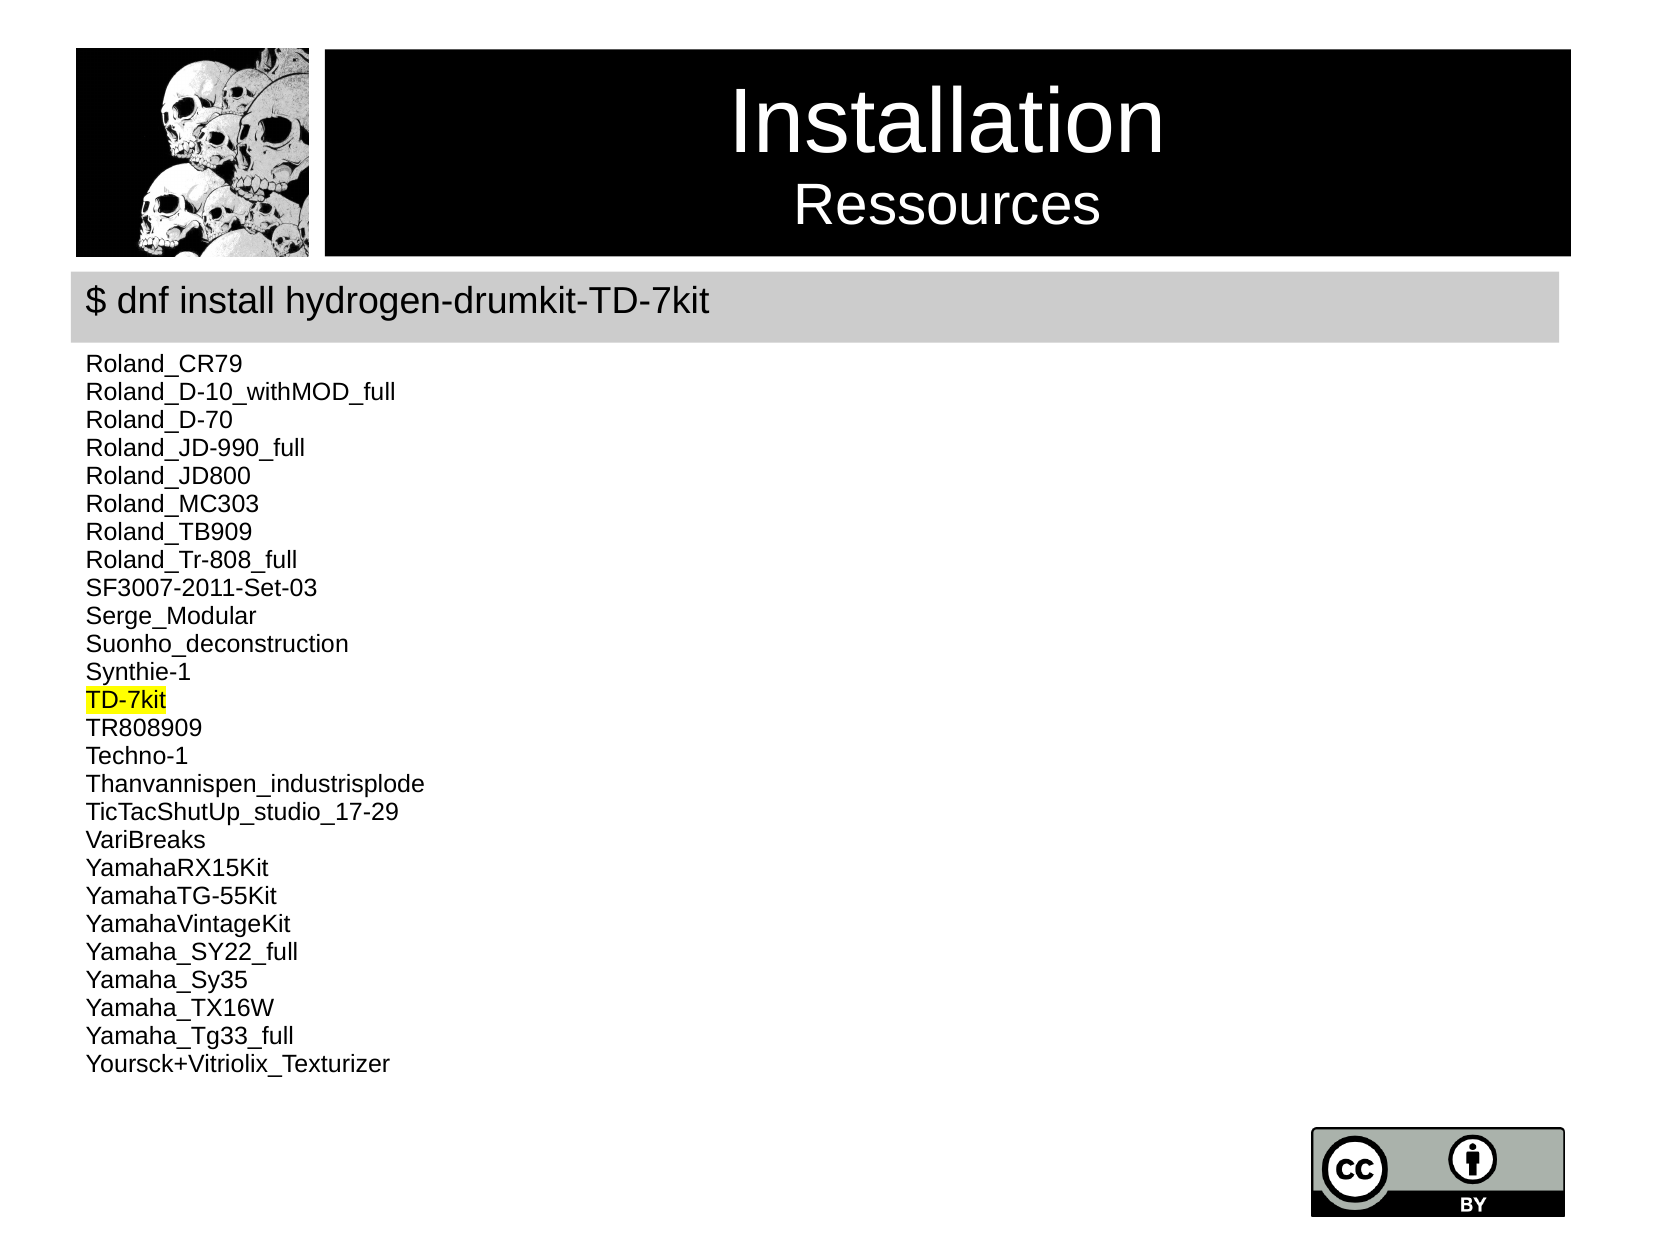

# Installation Ressources
$ dnf install hydrogen-drumkit-TD-7kit
Roland_CR79
Roland_D-10_withMOD_full
Roland_D-70
Roland_JD-990_full
Roland_JD800
Roland_MC303
Roland_TB909
Roland_Tr-808_full
SF3007-2011-Set-03
Serge_Modular
Suonho_deconstruction
Synthie-1
TD-7kit
TR808909
Techno-1
Thanvannispen_industrisplode
TicTacShutUp_studio_17-29
VariBreaks
YamahaRX15Kit
YamahaTG-55Kit
YamahaVintageKit
Yamaha_SY22_full
Yamaha_Sy35
Yamaha_TX16W
Yamaha_Tg33_full
Yoursck+Vitriolix_Texturizer